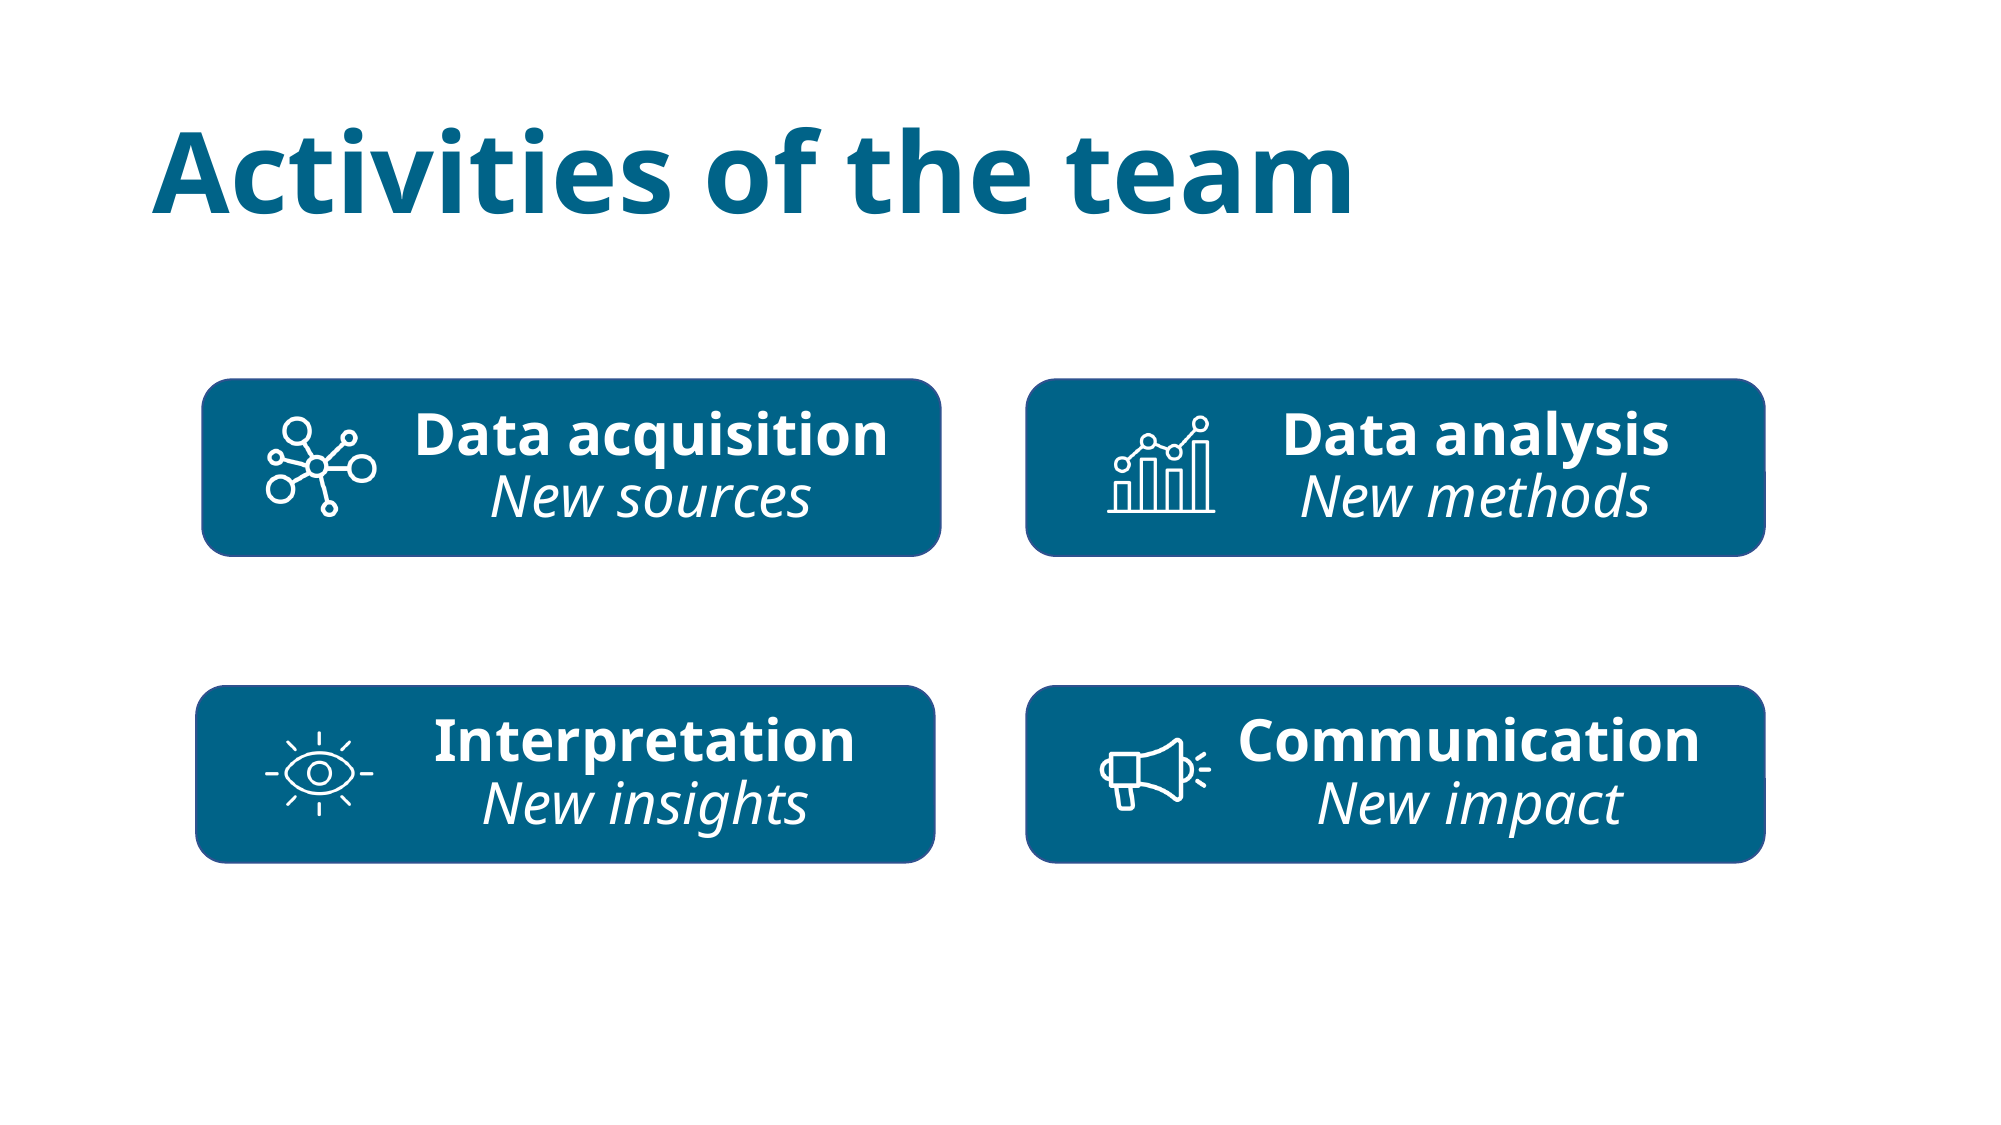

# Activities of the team
Data acquisition
New sources
Data analysis
New methods
Interpretation
New insights
Communication
New impact